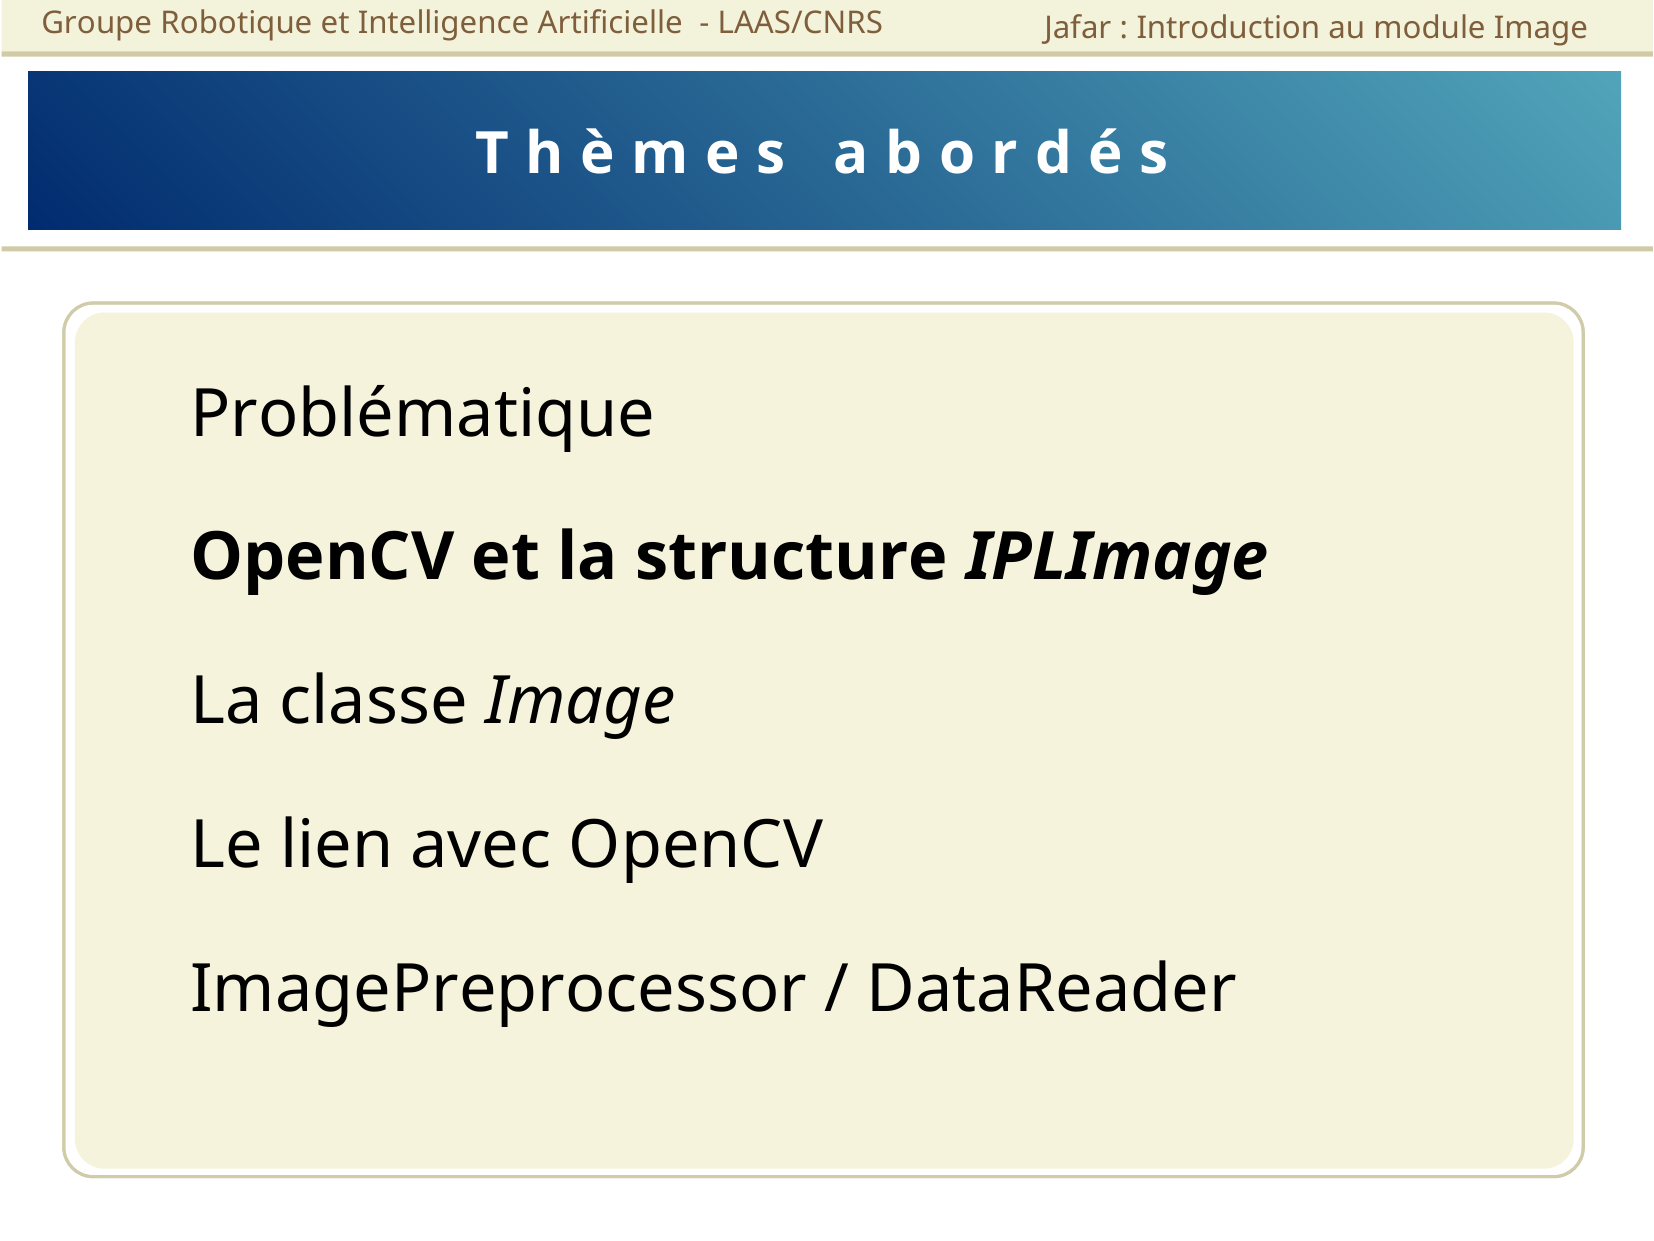

# Thèmes abordés
Problématique
OpenCV et la structure IPLImage
La classe Image
Le lien avec OpenCV
ImagePreprocessor / DataReader